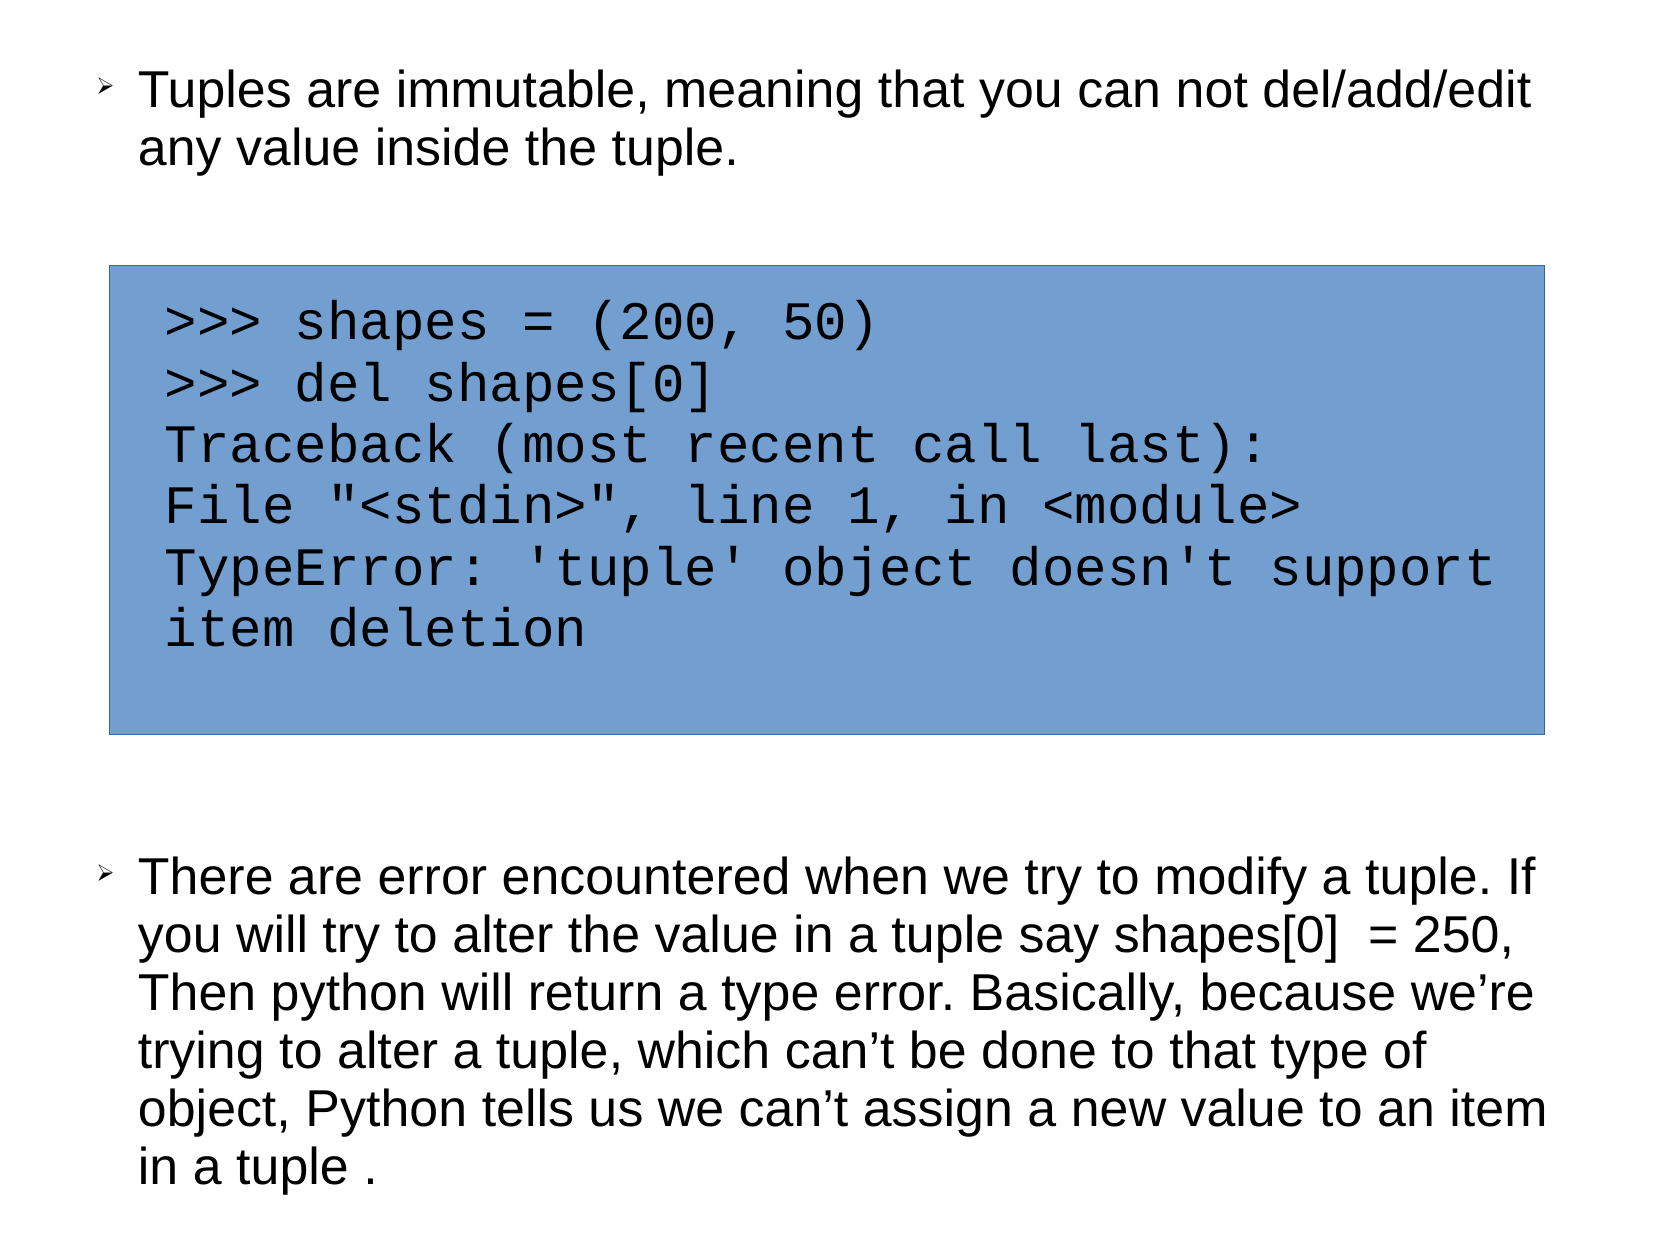

# Tuples are immutable, meaning that you can not del/add/edit any value inside the tuple.
There are error encountered when we try to modify a tuple. If you will try to alter the value in a tuple say shapes[0] = 250, Then python will return a type error. Basically, because we’re trying to alter a tuple, which can’t be done to that type of object, Python tells us we can’t assign a new value to an item in a tuple .
>>> shapes = (200, 50)
>>> del shapes[0]
Traceback (most recent call last):
File "<stdin>", line 1, in <module>
TypeError: 'tuple' object doesn't support item deletion